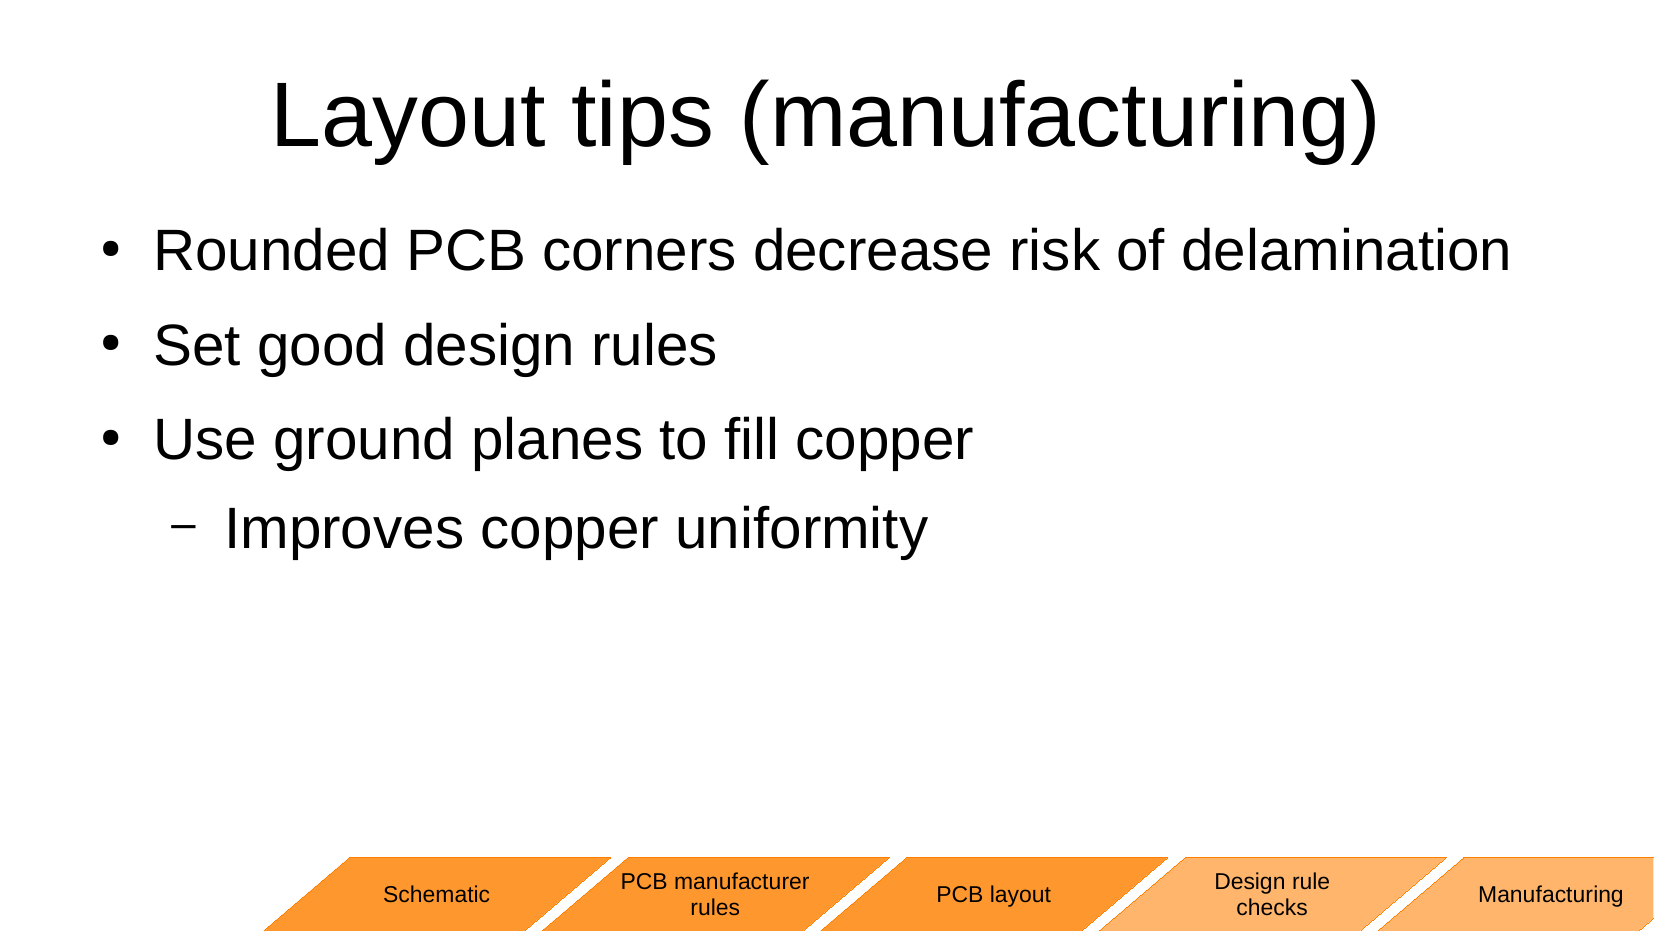

# Layout tips (manufacturing)
Rounded PCB corners decrease risk of delamination
Set good design rules
Use ground planes to fill copper
Improves copper uniformity
Schematic
PCB manufacturer rules
PCB layout
Design rule checks
Manufacturing